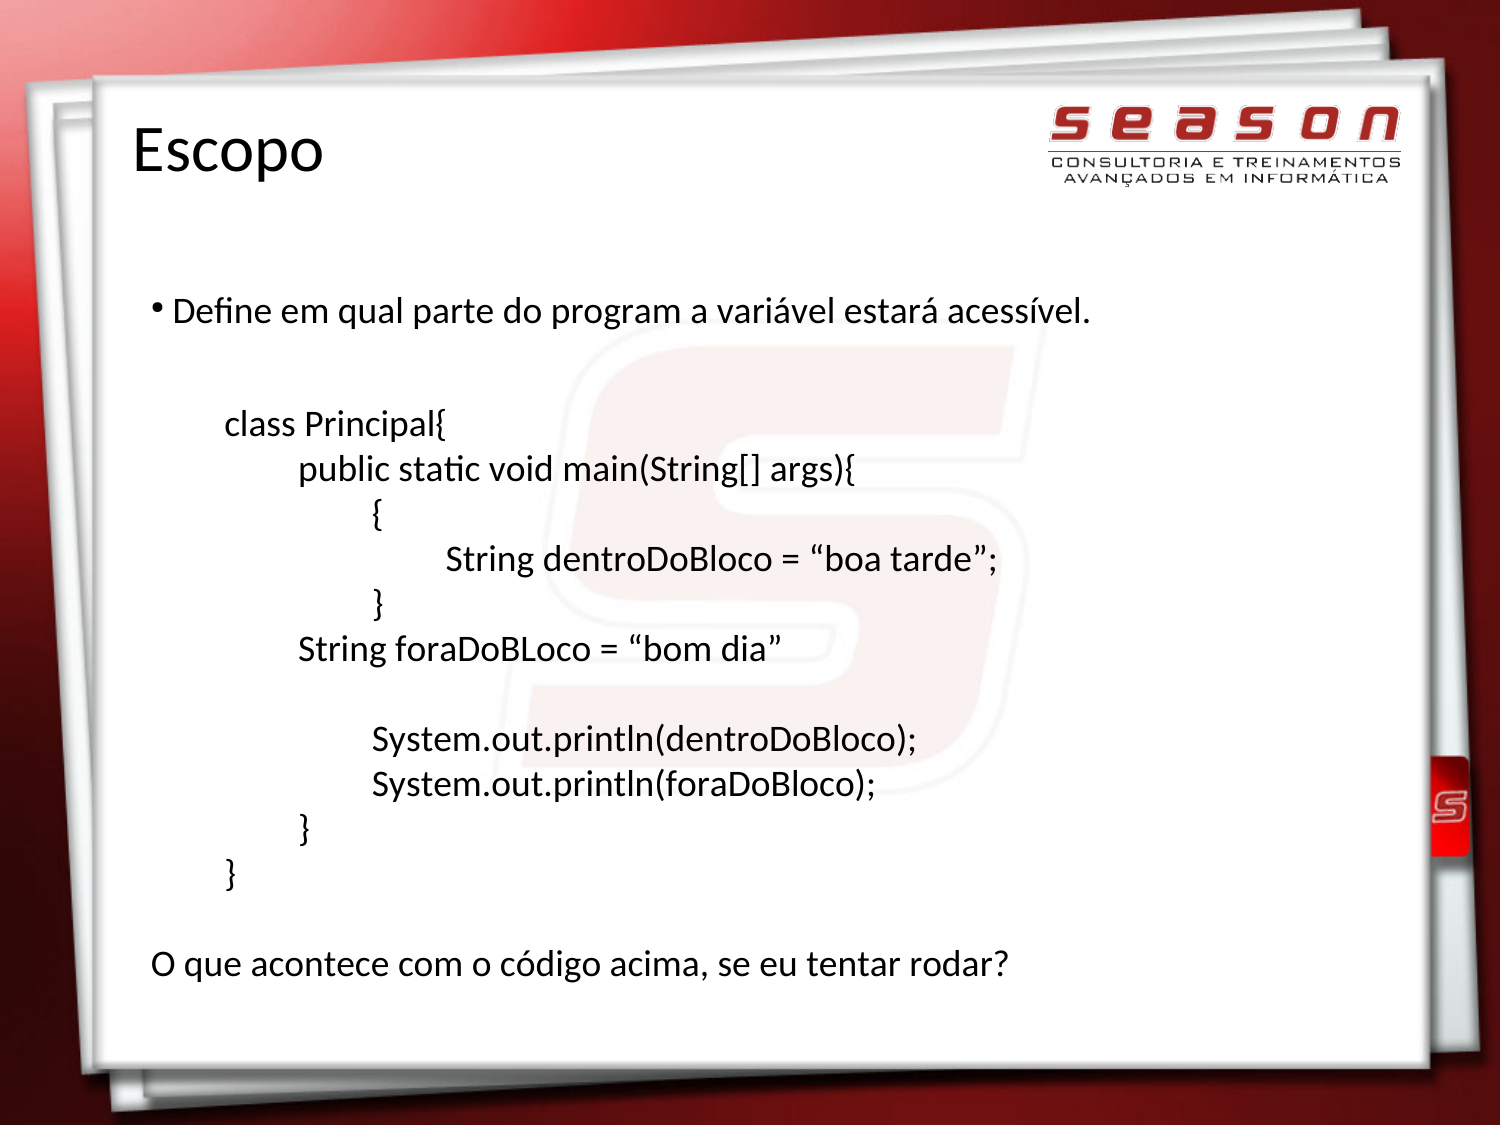

# Escopo
 Define em qual parte do program a variável estará acessível.
	class Principal{
 		public static void main(String[] args){
			{
				String dentroDoBloco = “boa tarde”;
			}
 	String foraDoBLoco = “bom dia”
			System.out.println(dentroDoBloco);
			System.out.println(foraDoBloco);
 		}
	}
O que acontece com o código acima, se eu tentar rodar?